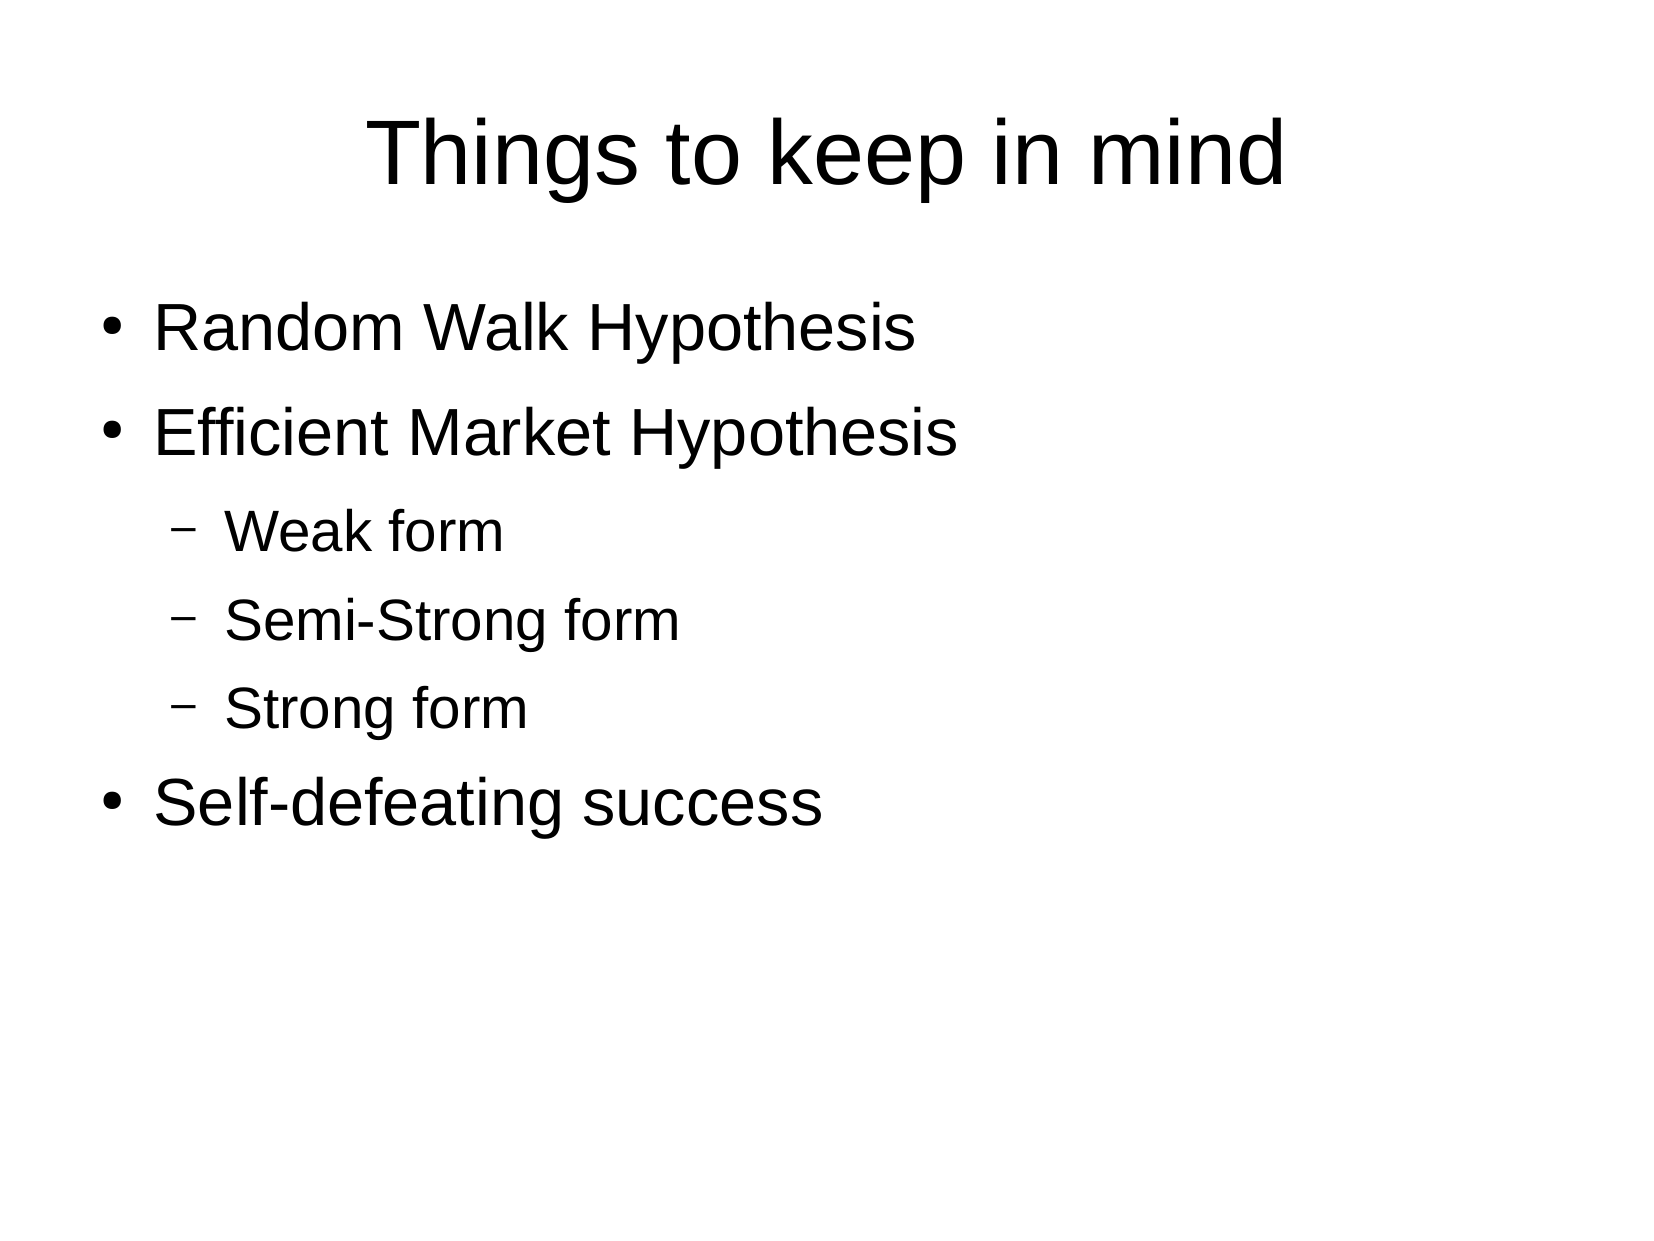

# Things to keep in mind
Random Walk Hypothesis
Efficient Market Hypothesis
Weak form
Semi-Strong form
Strong form
Self-defeating success